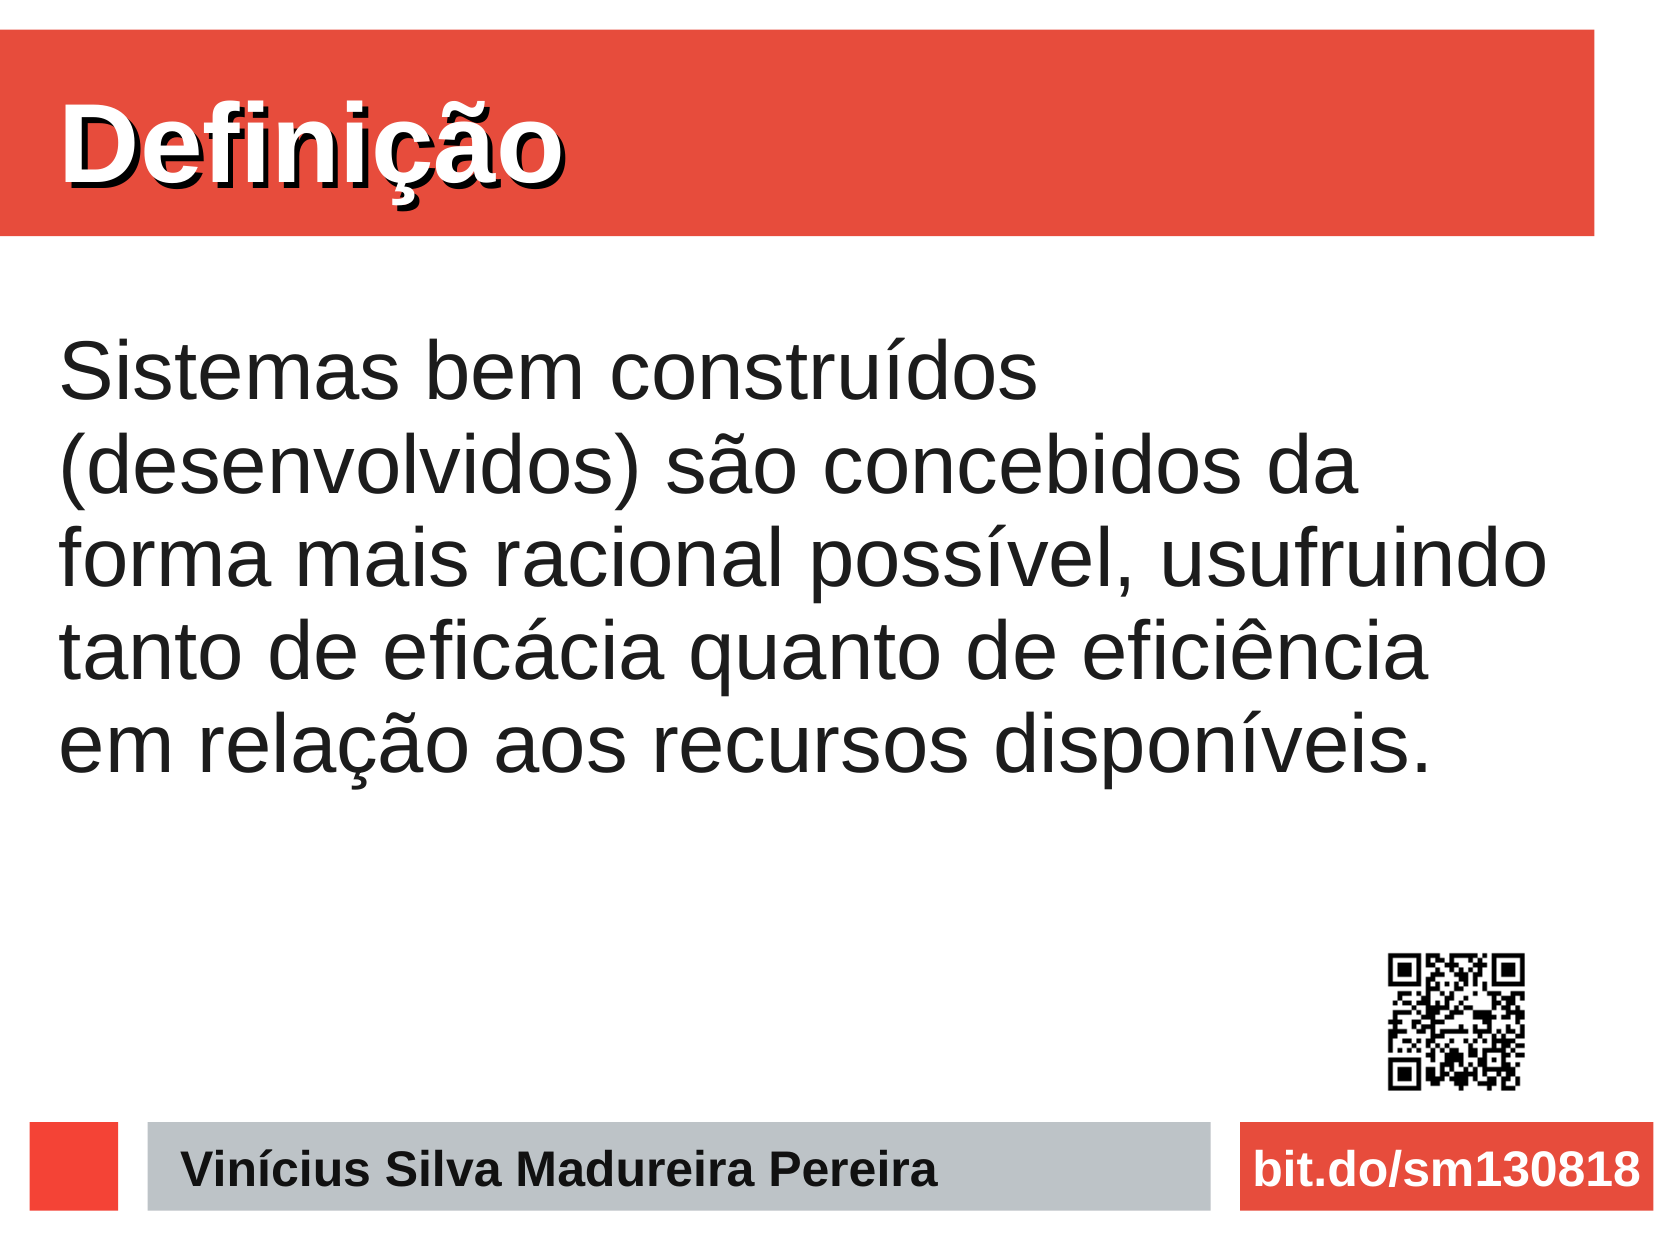

# Definição
Sistemas bem construídos (desenvolvidos) são concebidos da forma mais racional possível, usufruindo tanto de eficácia quanto de eficiência em relação aos recursos disponíveis.
Vinícius Silva Madureira Pereira
bit.do/sm130818